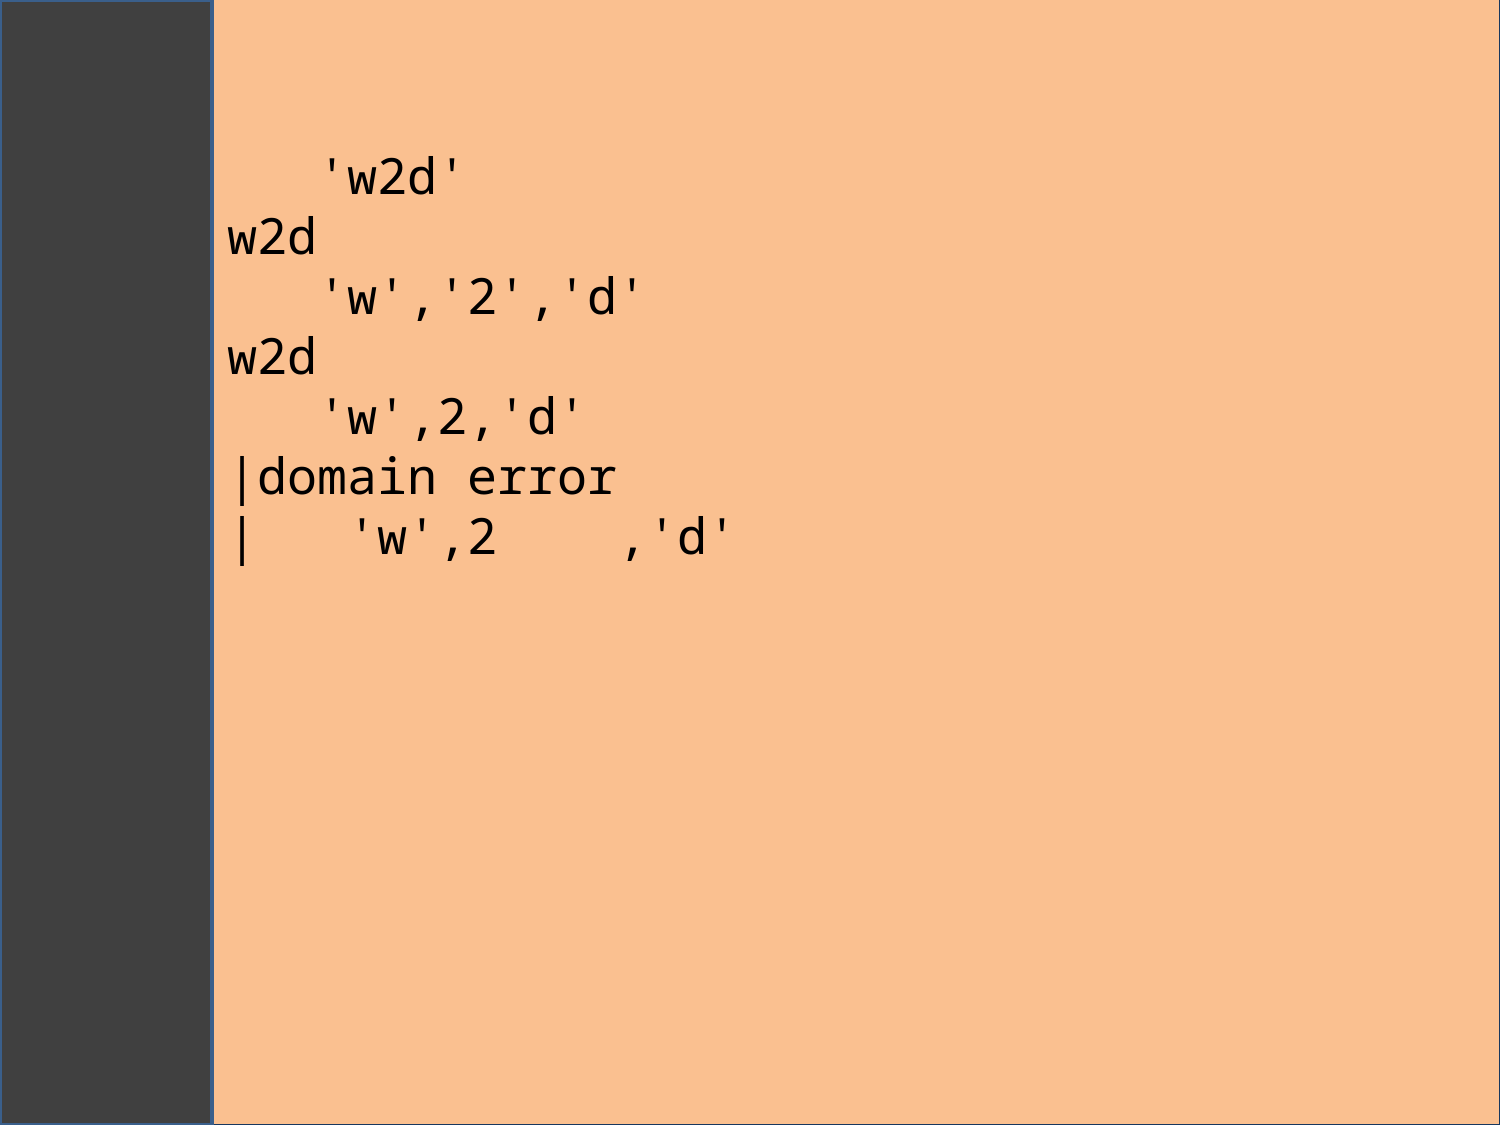

'w2d'
w2d
 'w','2','d'
w2d
 'w',2,'d'
|domain error
| 'w',2 ,'d'